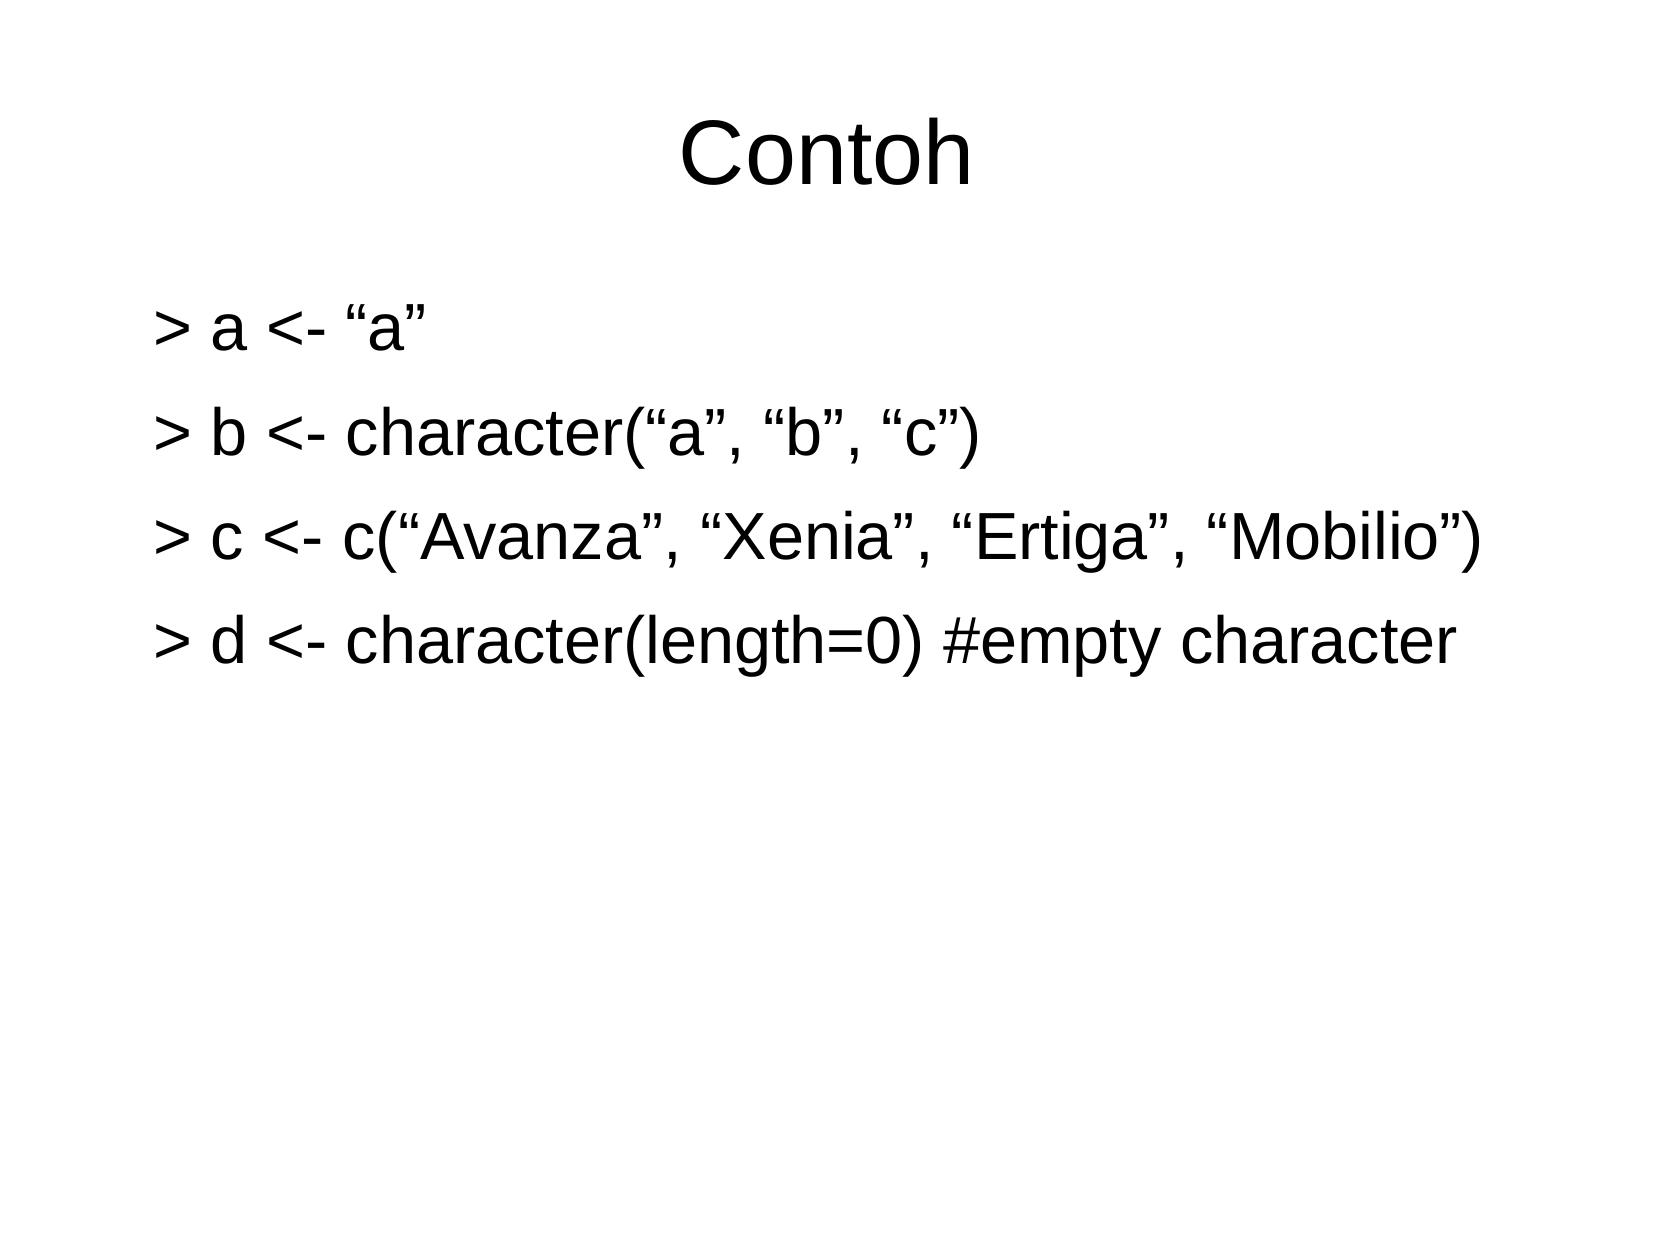

# Contoh
> a <- “a”
> b <- character(“a”, “b”, “c”)
> c <- c(“Avanza”, “Xenia”, “Ertiga”, “Mobilio”)
> d <- character(length=0) #empty character